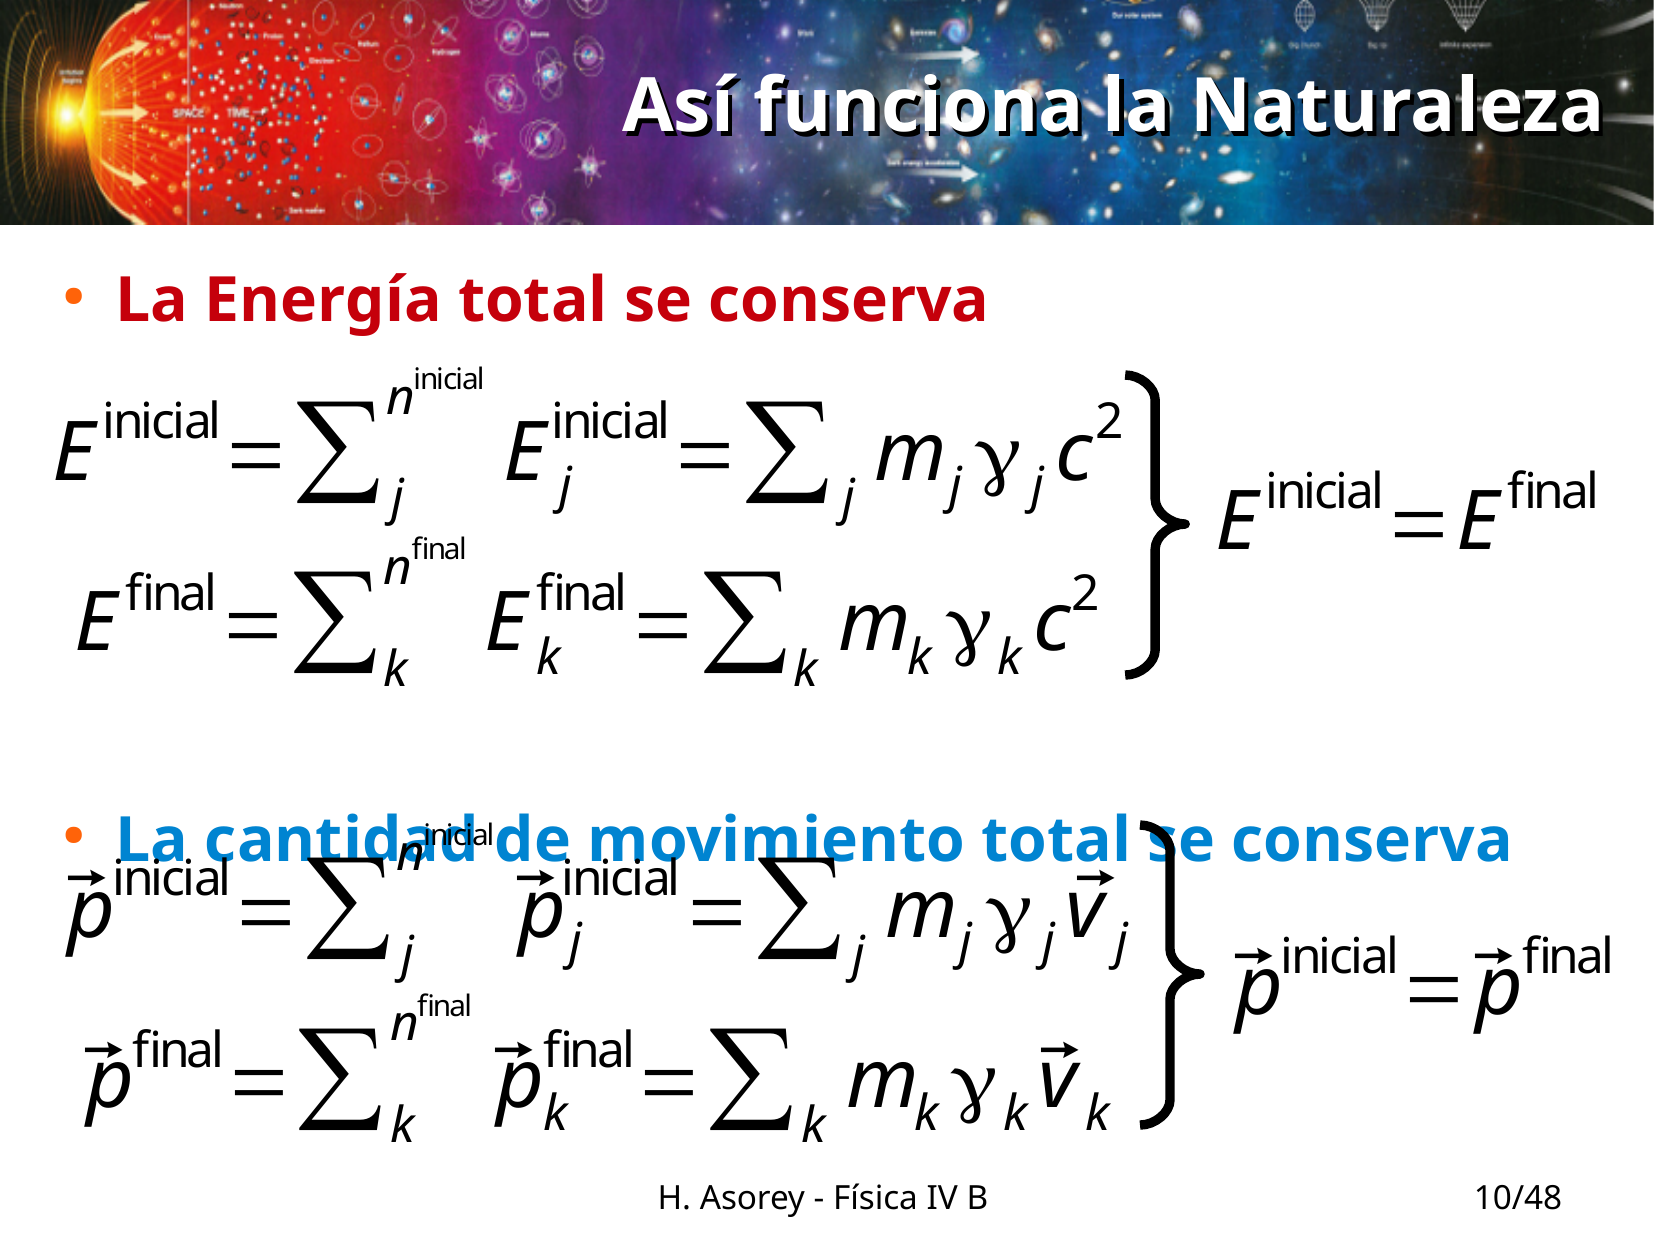

# Así funciona la Naturaleza
La Energía total se conserva
La cantidad de movimiento total se conserva
H. Asorey - Física IV B
10